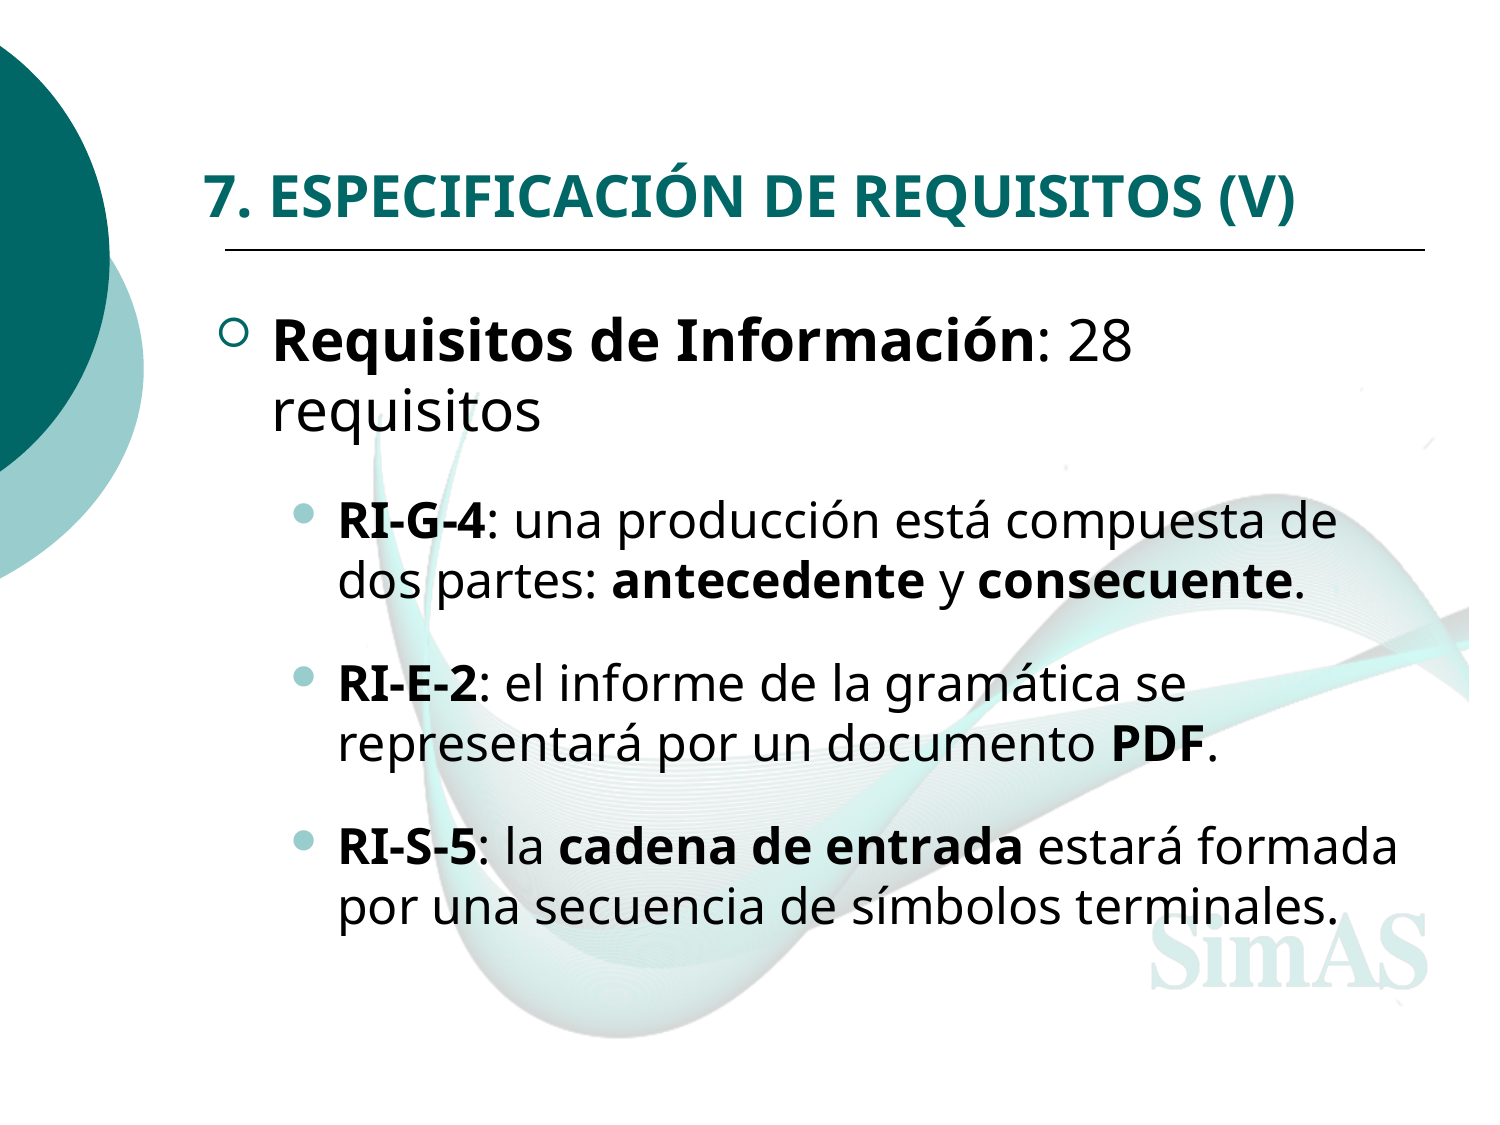

# 7. ESPECIFICACIÓN DE REQUISITOS (V)
Requisitos de Información: 28 requisitos
RI-G-4: una producción está compuesta de dos partes: antecedente y consecuente.
RI-E-2: el informe de la gramática se representará por un documento PDF.
RI-S-5: la cadena de entrada estará formada por una secuencia de símbolos terminales.